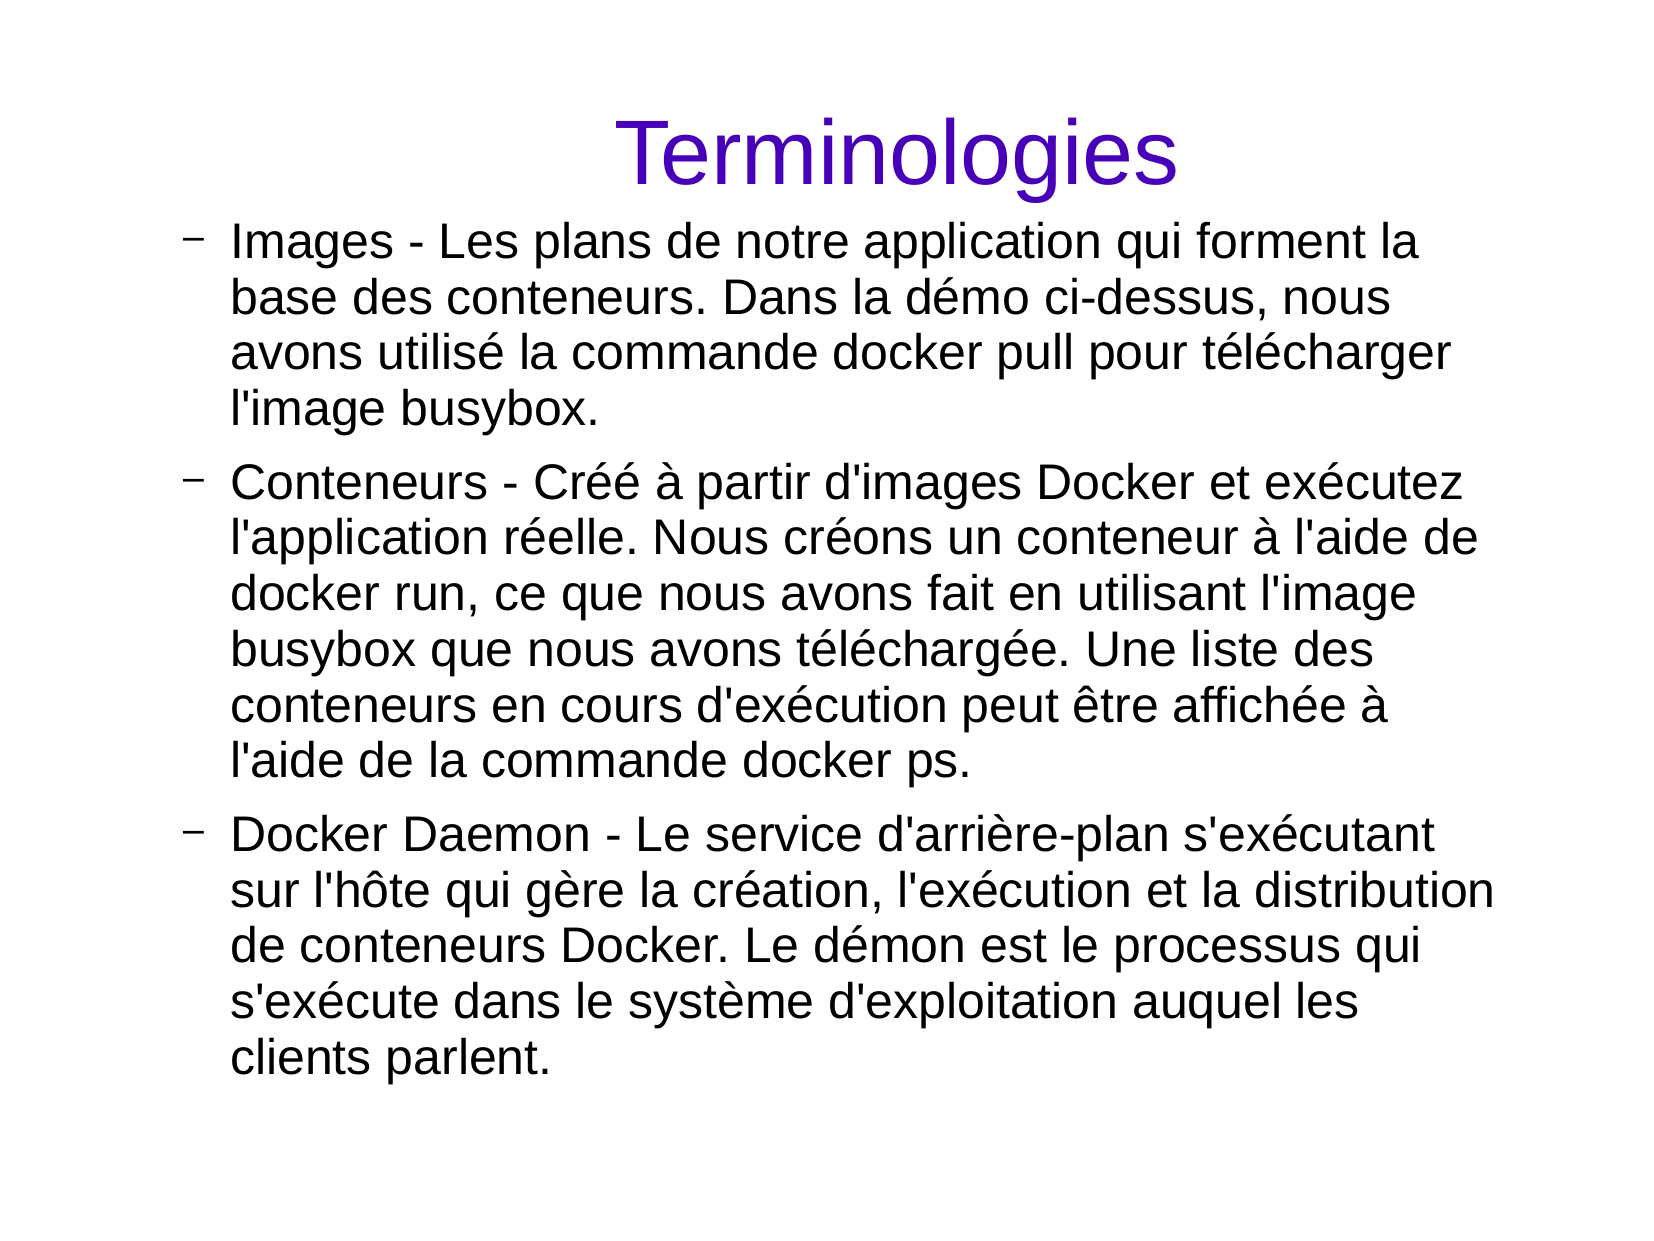

# Terminologies
Images - Les plans de notre application qui forment la base des conteneurs. Dans la démo ci-dessus, nous avons utilisé la commande docker pull pour télécharger l'image busybox.
Conteneurs - Créé à partir d'images Docker et exécutez l'application réelle. Nous créons un conteneur à l'aide de docker run, ce que nous avons fait en utilisant l'image busybox que nous avons téléchargée. Une liste des conteneurs en cours d'exécution peut être affichée à l'aide de la commande docker ps.
Docker Daemon - Le service d'arrière-plan s'exécutant sur l'hôte qui gère la création, l'exécution et la distribution de conteneurs Docker. Le démon est le processus qui s'exécute dans le système d'exploitation auquel les clients parlent.